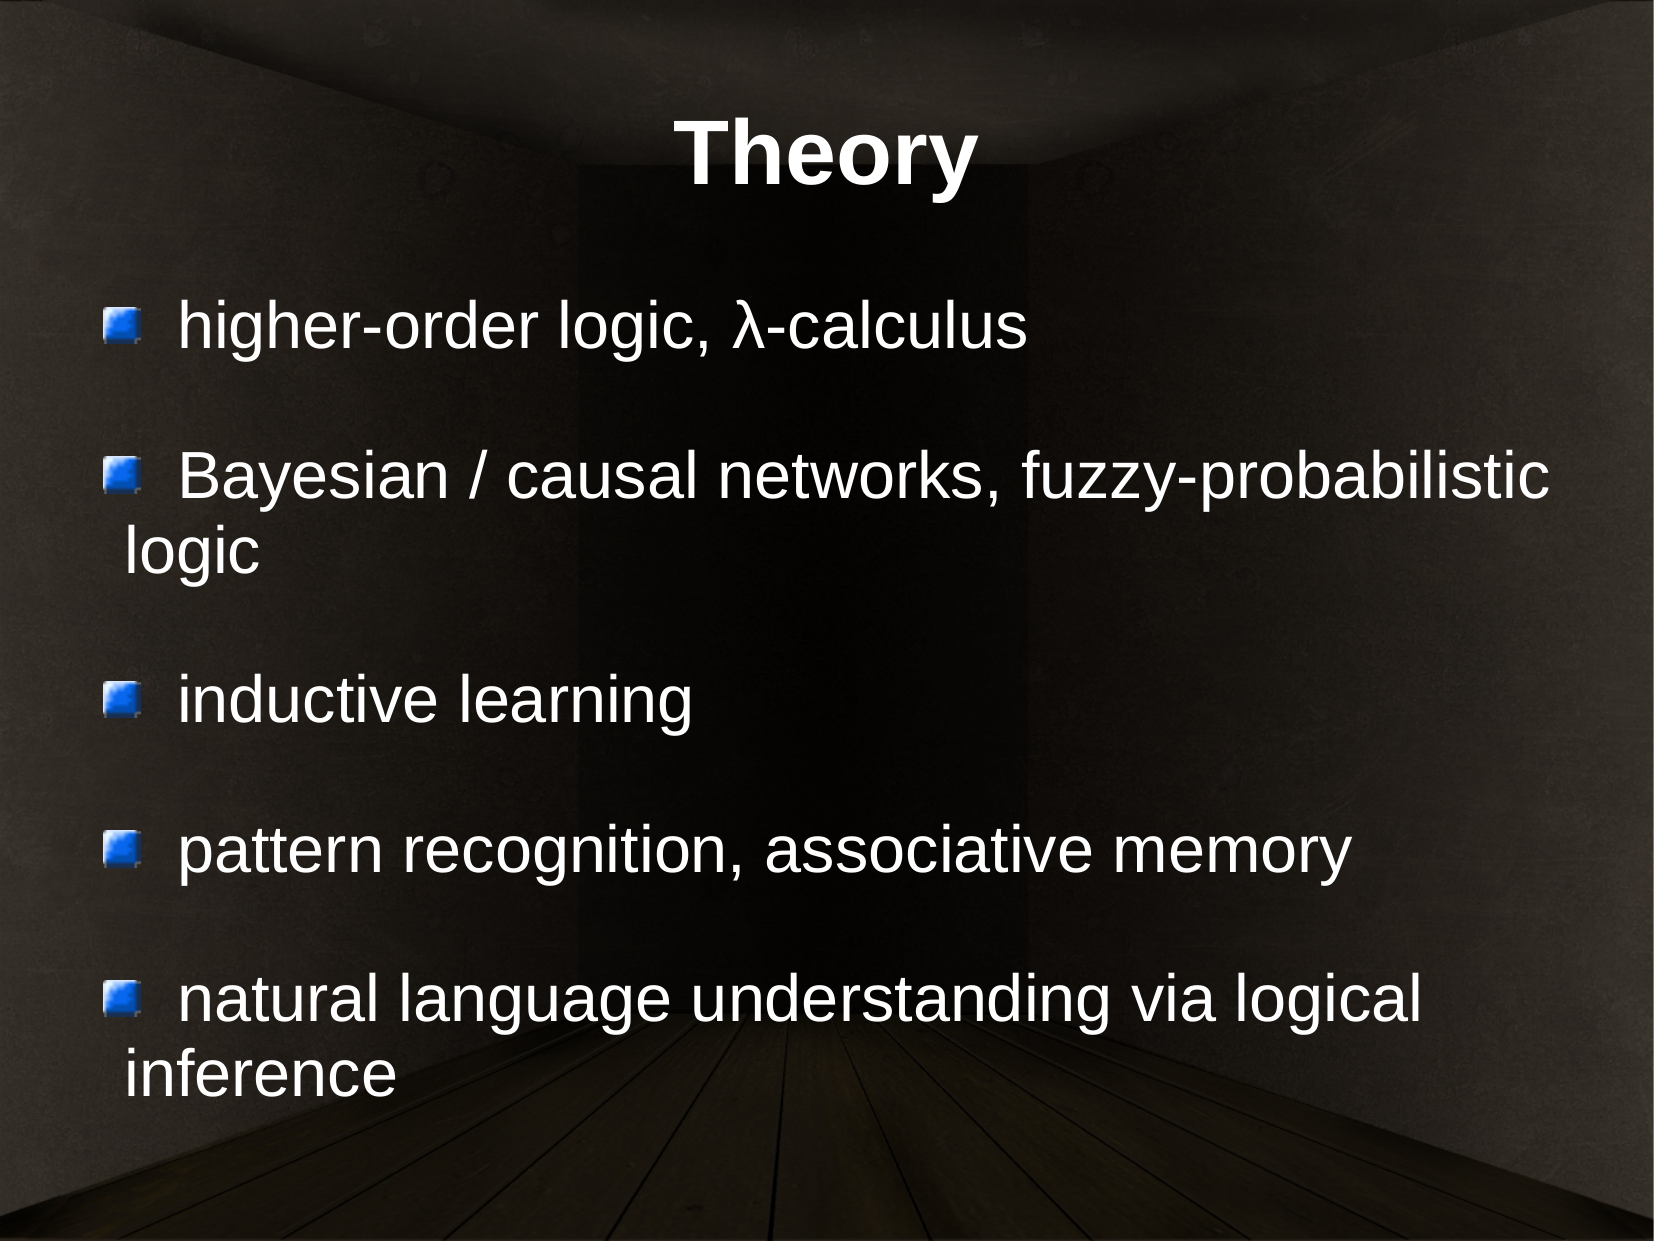

# Theory
 higher-order logic, λ-calculus
 Bayesian / causal networks, fuzzy-probabilistic logic
 inductive learning
 pattern recognition, associative memory
 natural language understanding via logical inference